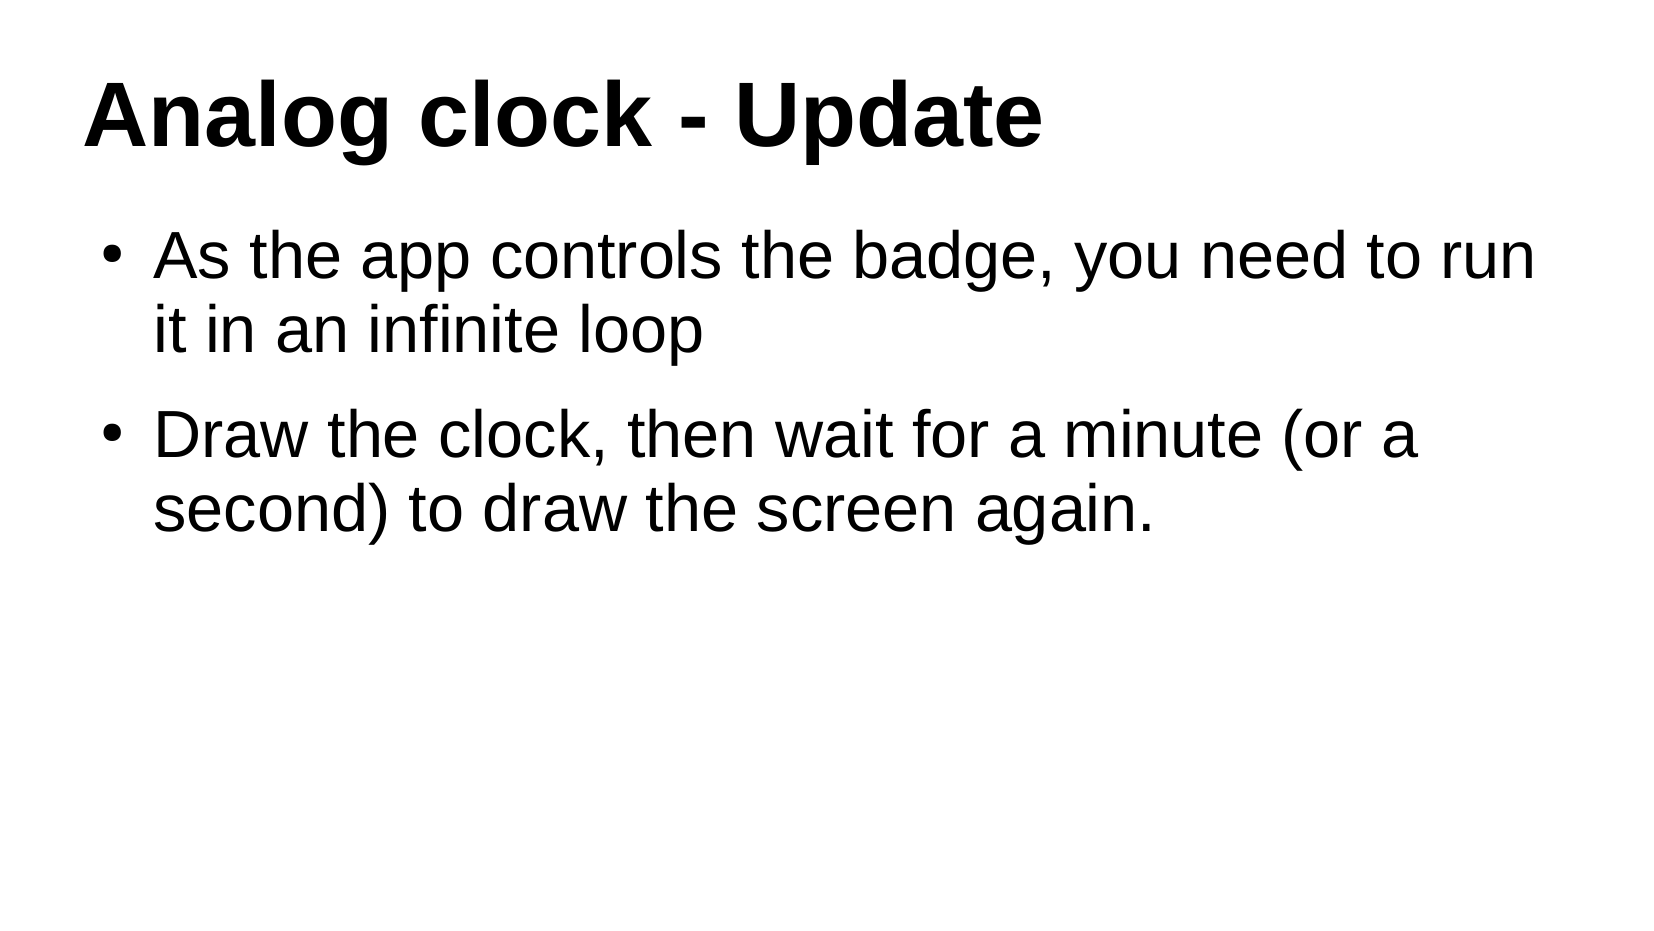

# Analog clock - Update
As the app controls the badge, you need to run it in an infinite loop
Draw the clock, then wait for a minute (or a second) to draw the screen again.